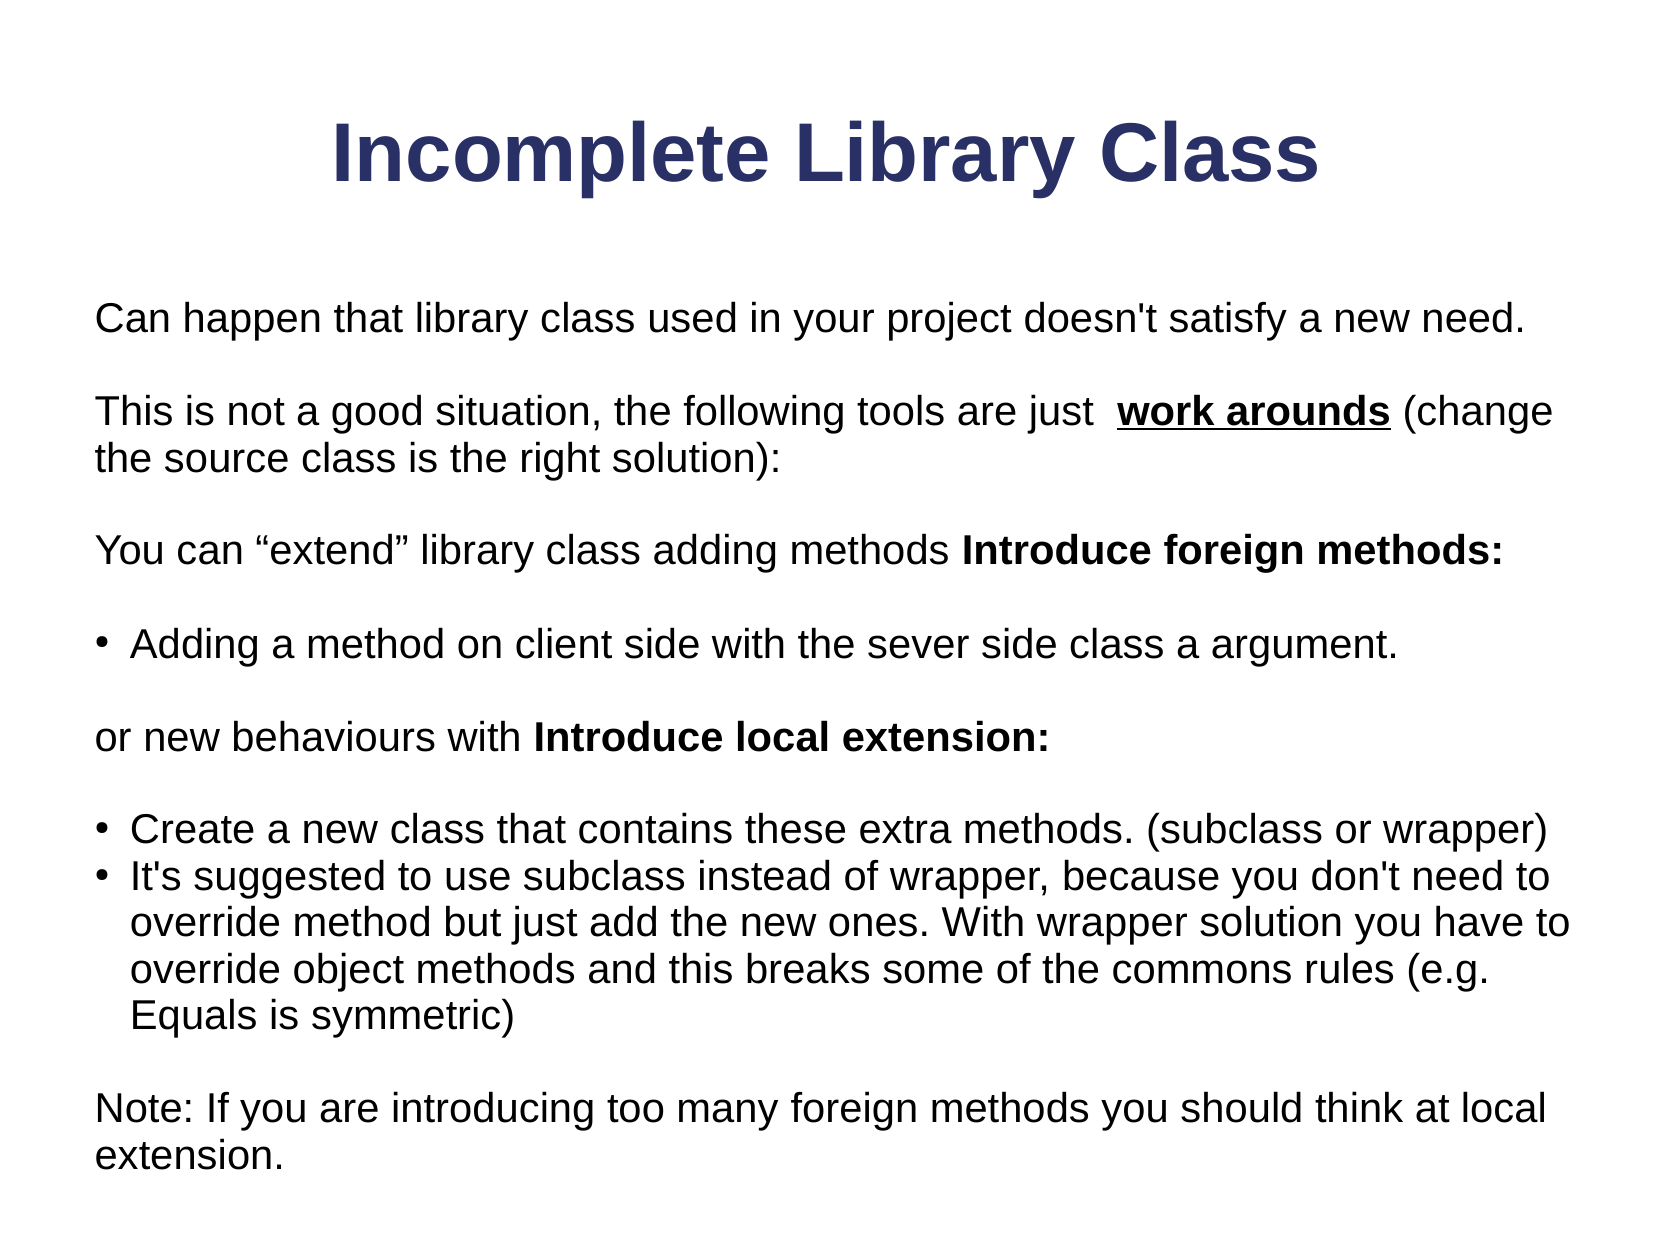

# Incomplete Library Class
Can happen that library class used in your project doesn't satisfy a new need.
This is not a good situation, the following tools are just work arounds (change the source class is the right solution):
You can “extend” library class adding methods Introduce foreign methods:
Adding a method on client side with the sever side class a argument.
or new behaviours with Introduce local extension:
Create a new class that contains these extra methods. (subclass or wrapper)
It's suggested to use subclass instead of wrapper, because you don't need to override method but just add the new ones. With wrapper solution you have to override object methods and this breaks some of the commons rules (e.g. Equals is symmetric)
Note: If you are introducing too many foreign methods you should think at local extension.